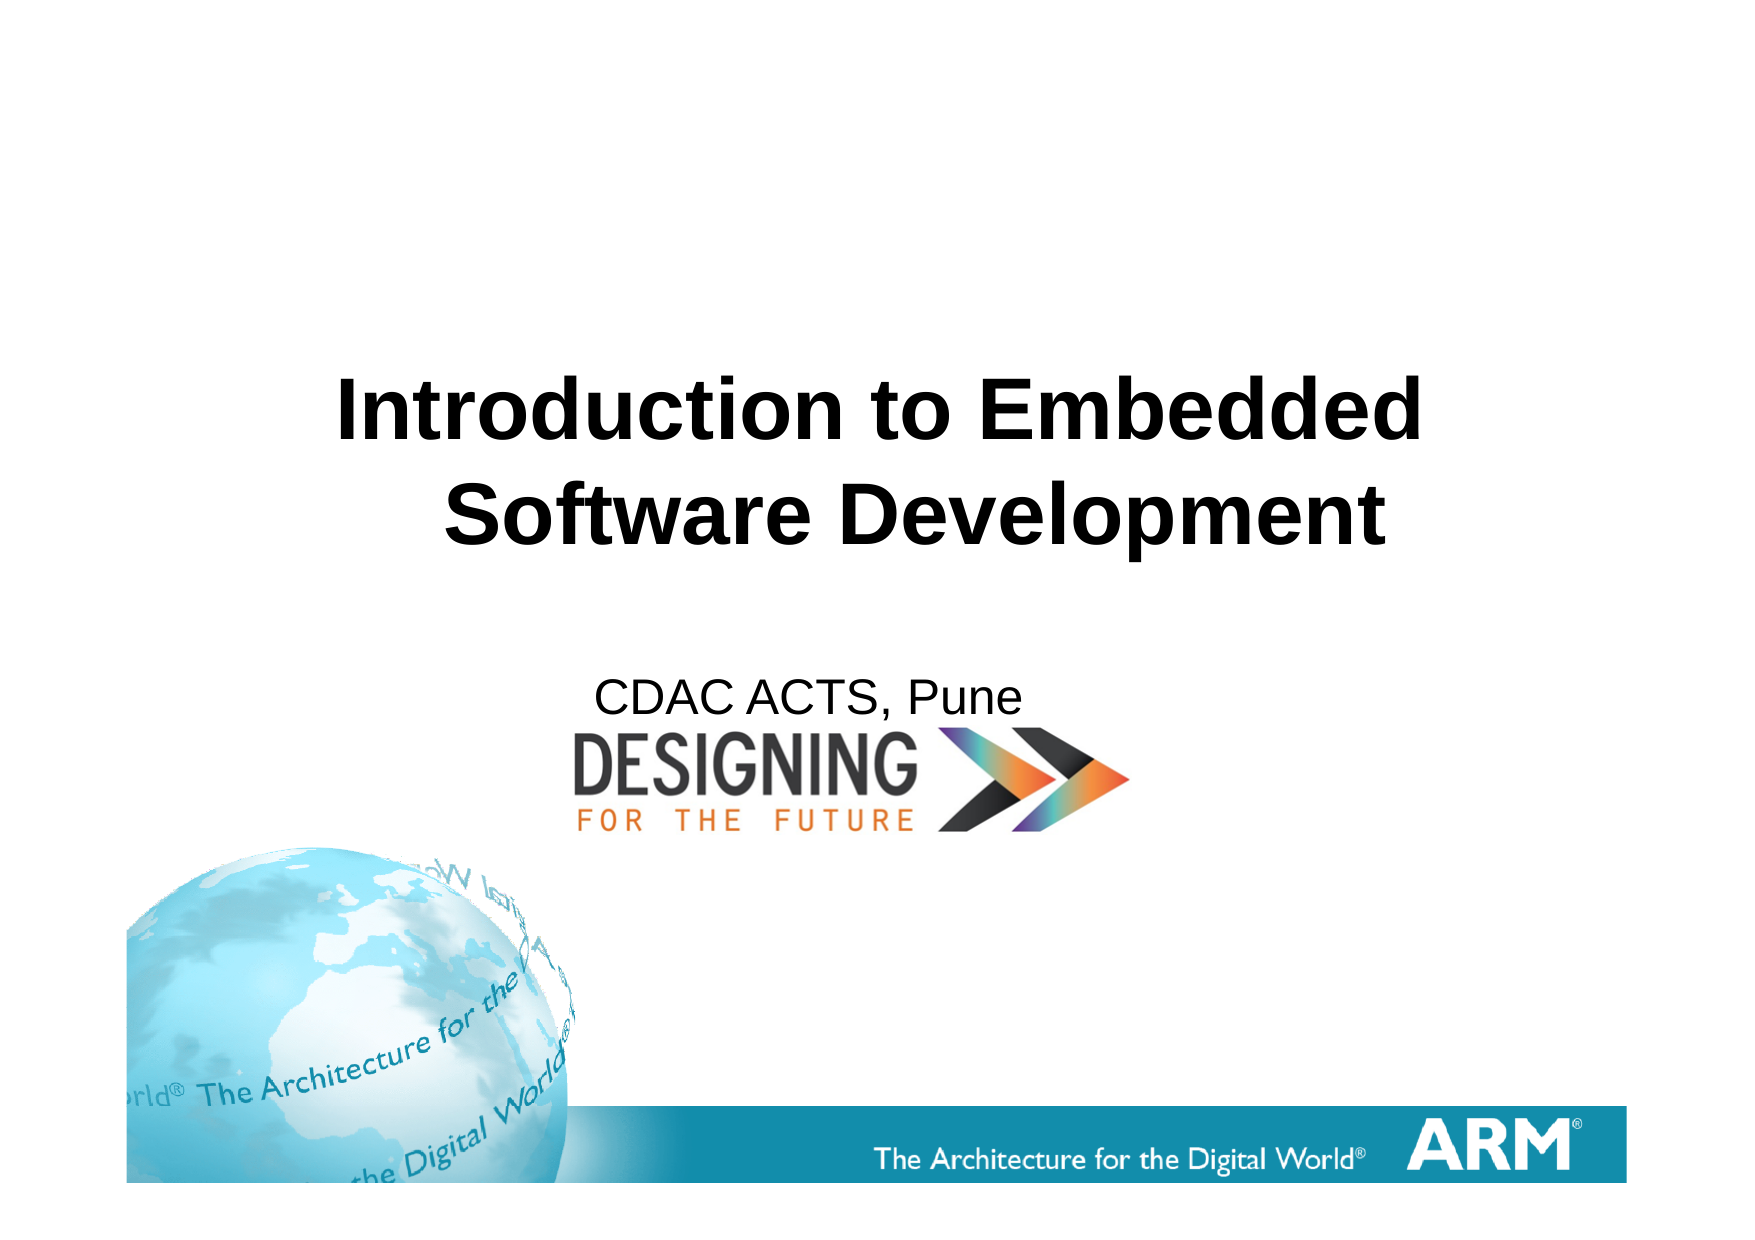

# Introduction to Embedded Software Development
CDAC ACTS, Pune